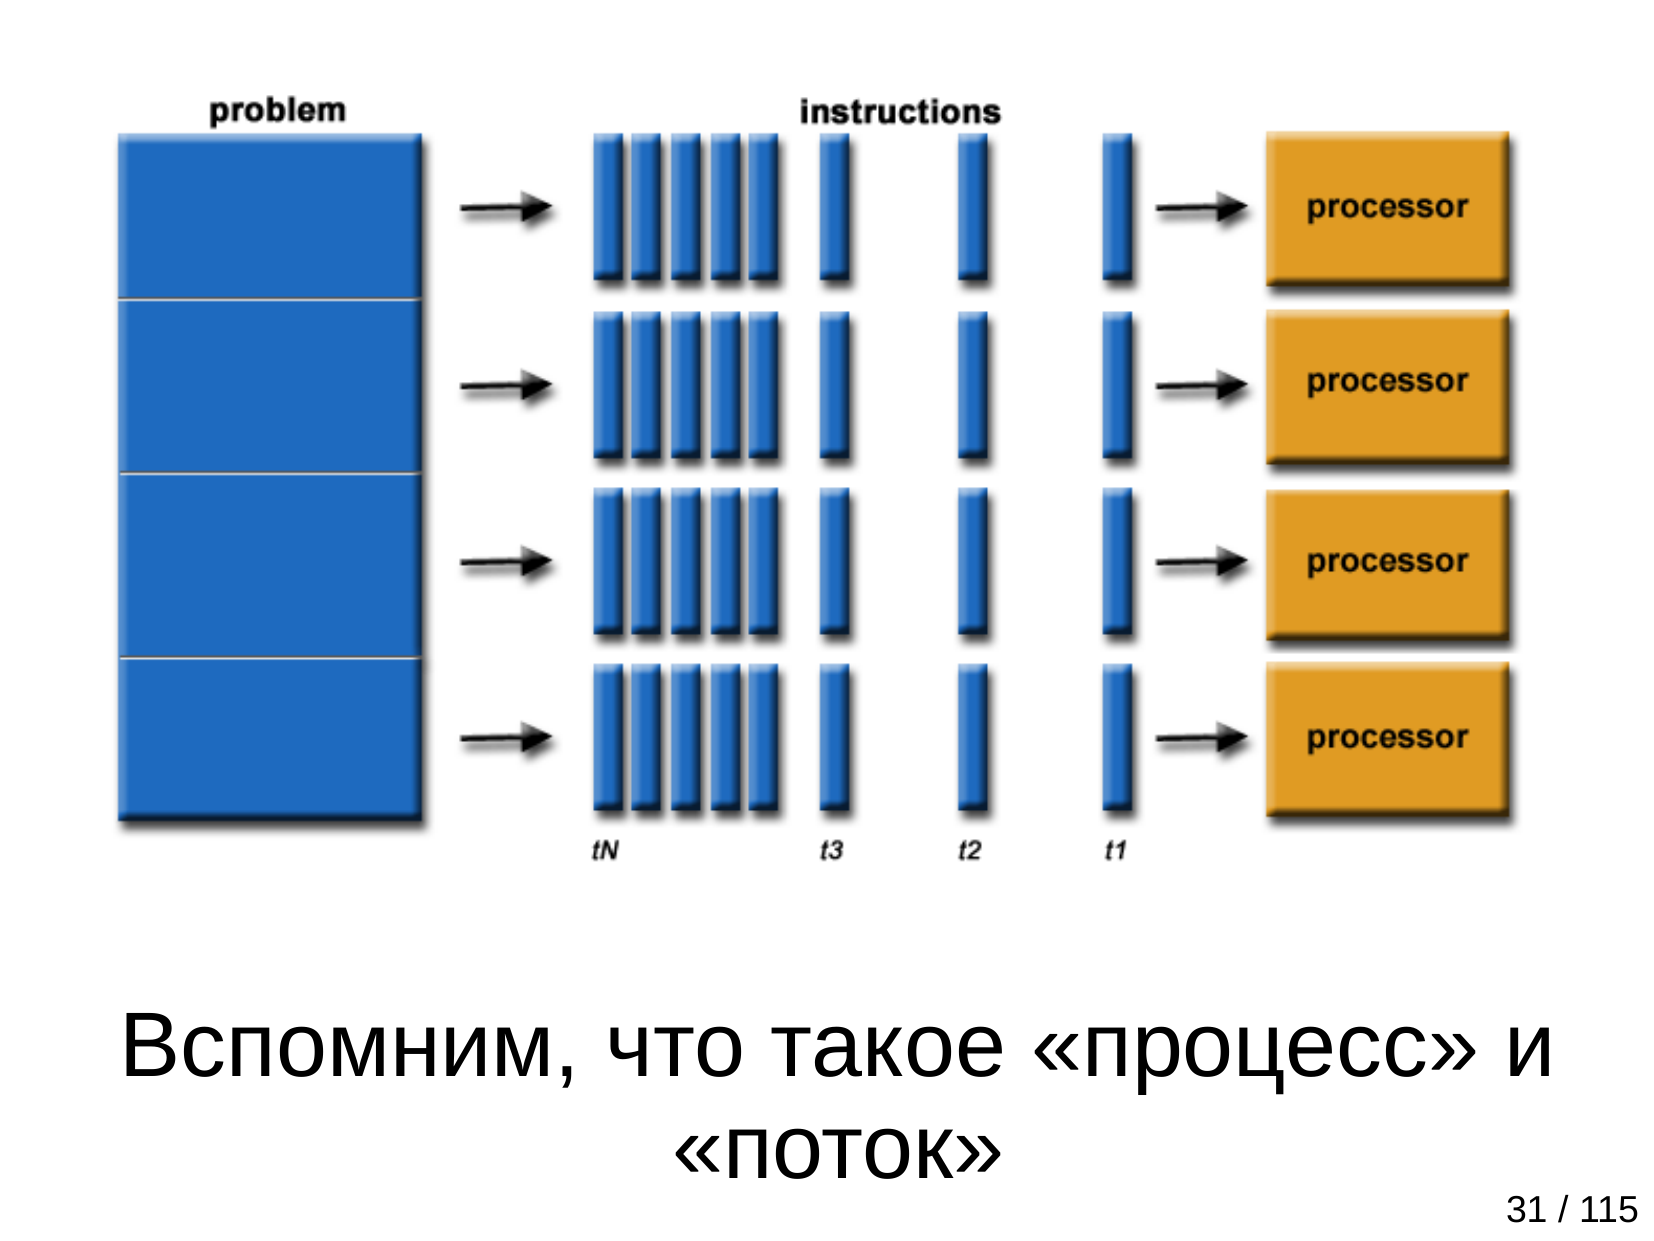

# Вспомним, что такое «процесс» и «поток»